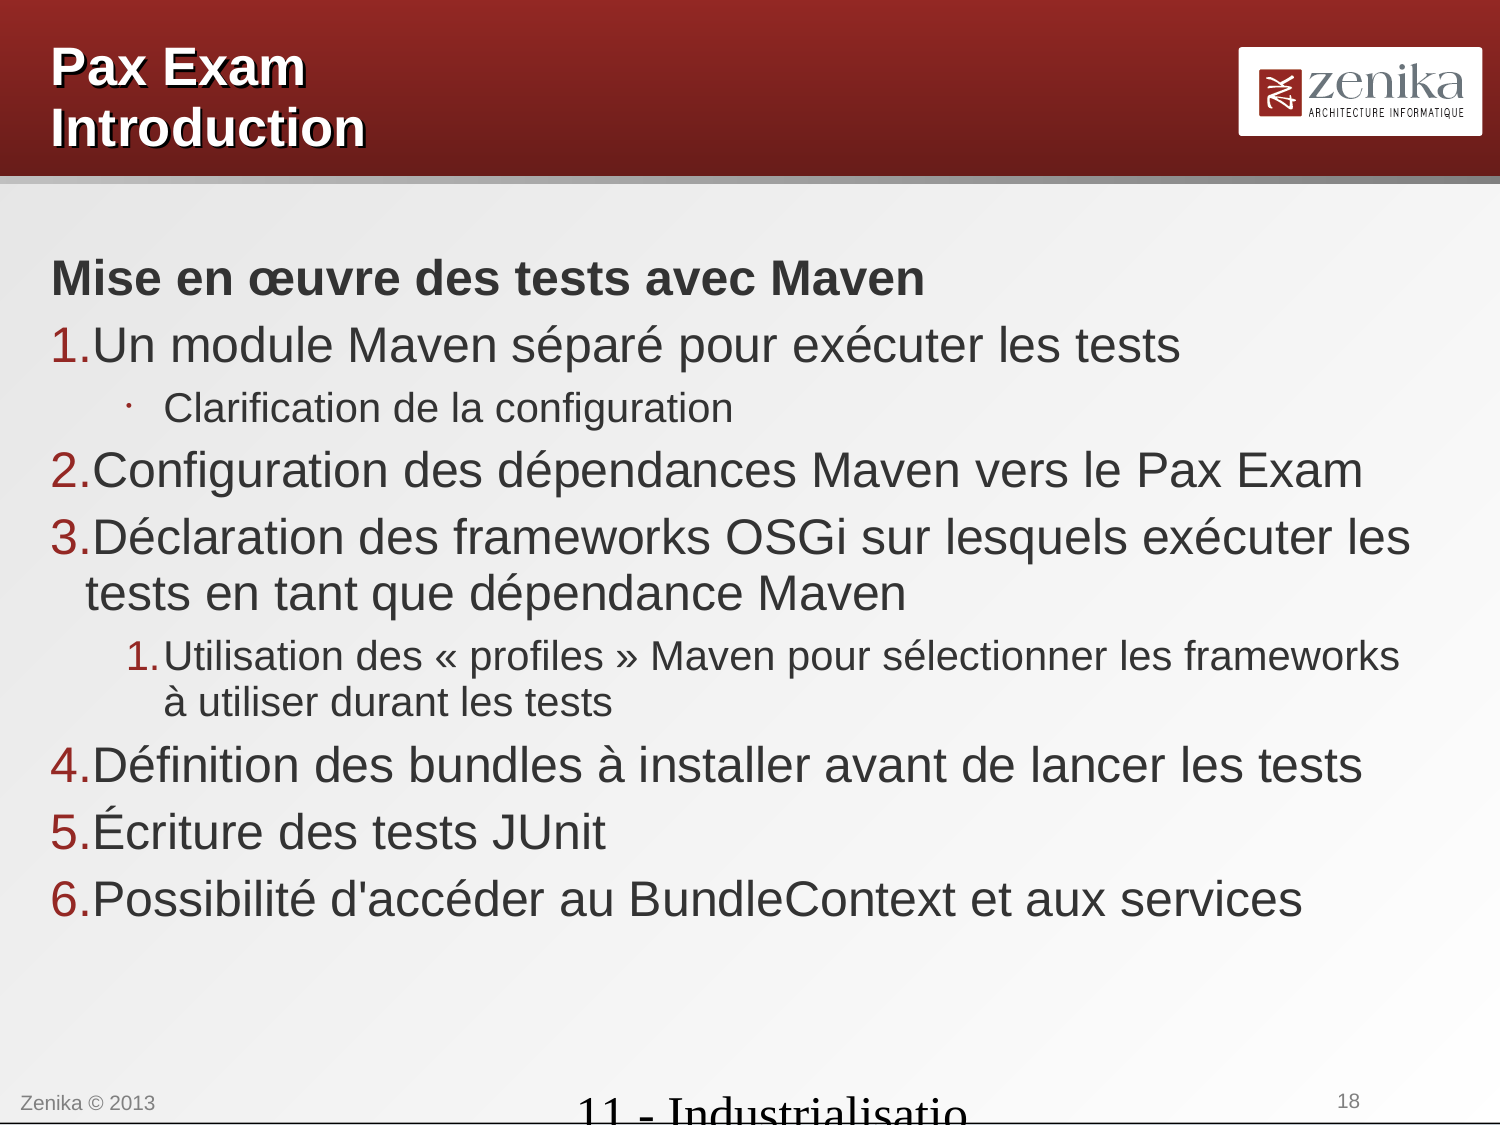

# Pax Exam Introduction
Mise en œuvre des tests avec Maven
Un module Maven séparé pour exécuter les tests
Clarification de la configuration
Configuration des dépendances Maven vers le Pax Exam
Déclaration des frameworks OSGi sur lesquels exécuter les tests en tant que dépendance Maven
Utilisation des « profiles » Maven pour sélectionner les frameworks à utiliser durant les tests
Définition des bundles à installer avant de lancer les tests
Écriture des tests JUnit
Possibilité d'accéder au BundleContext et aux services